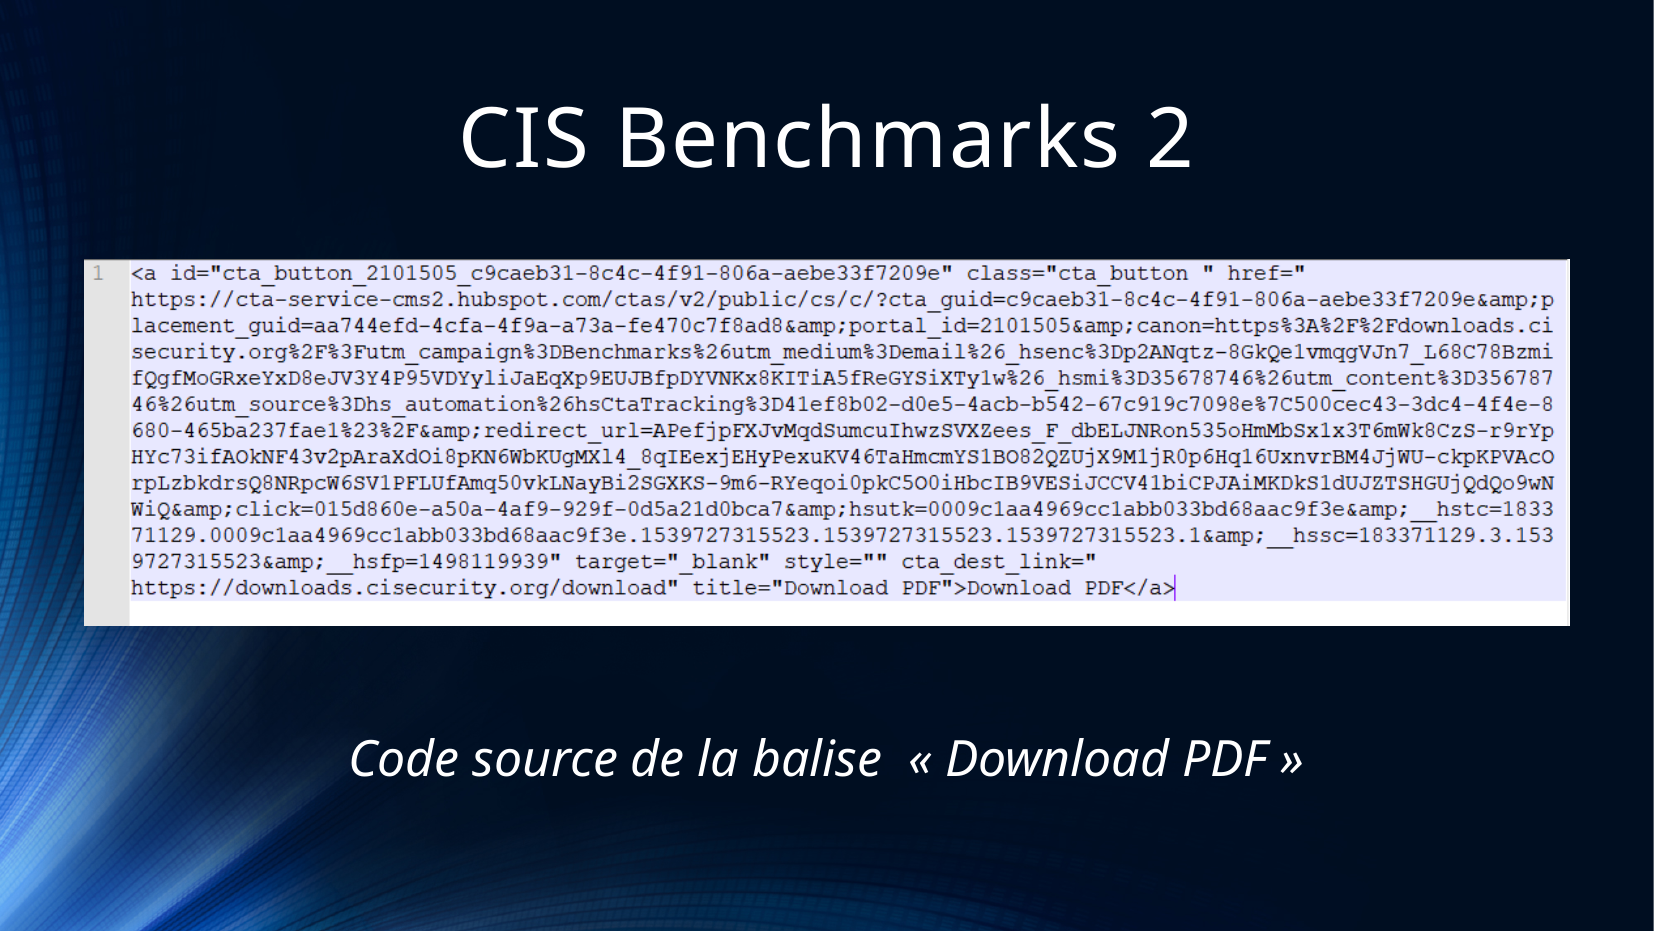

# CIS Benchmarks 2
Code source de la balise « Download PDF »